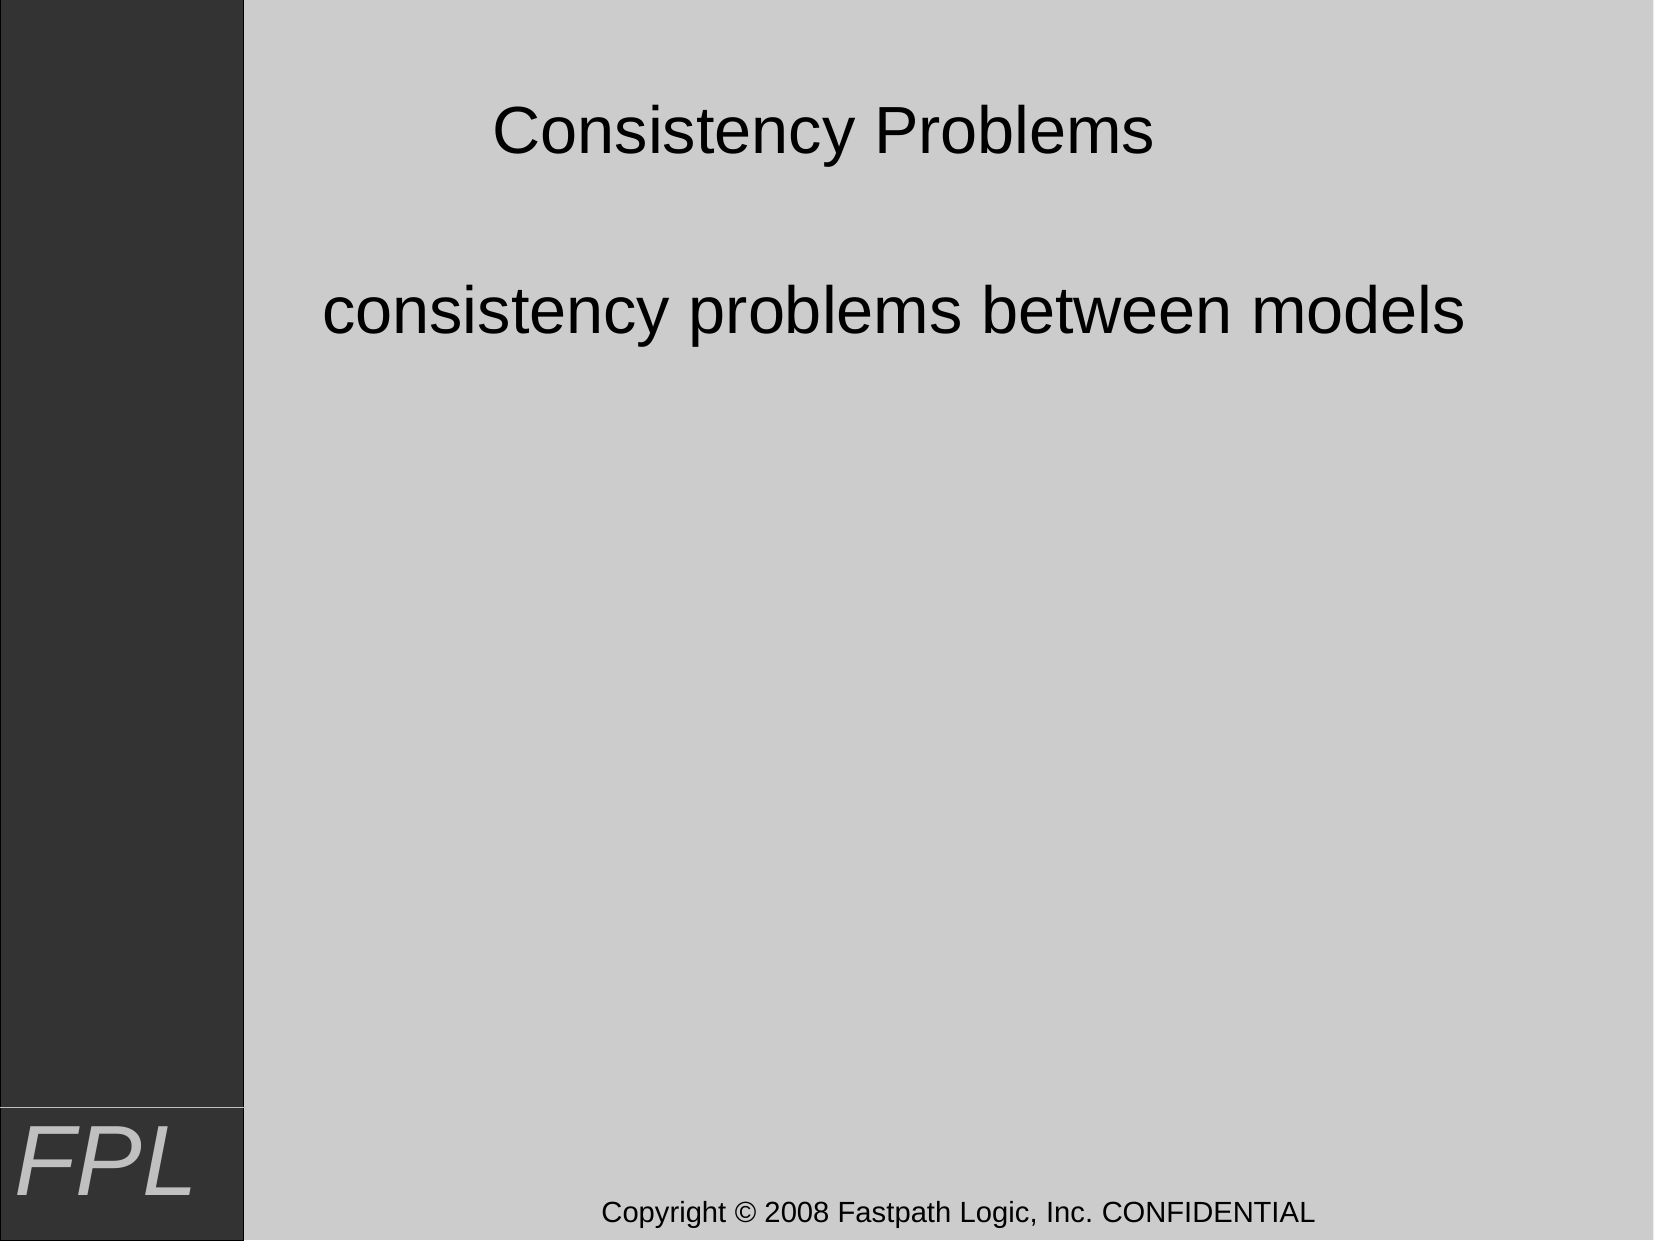

# Consistency Problems
consistency problems between models